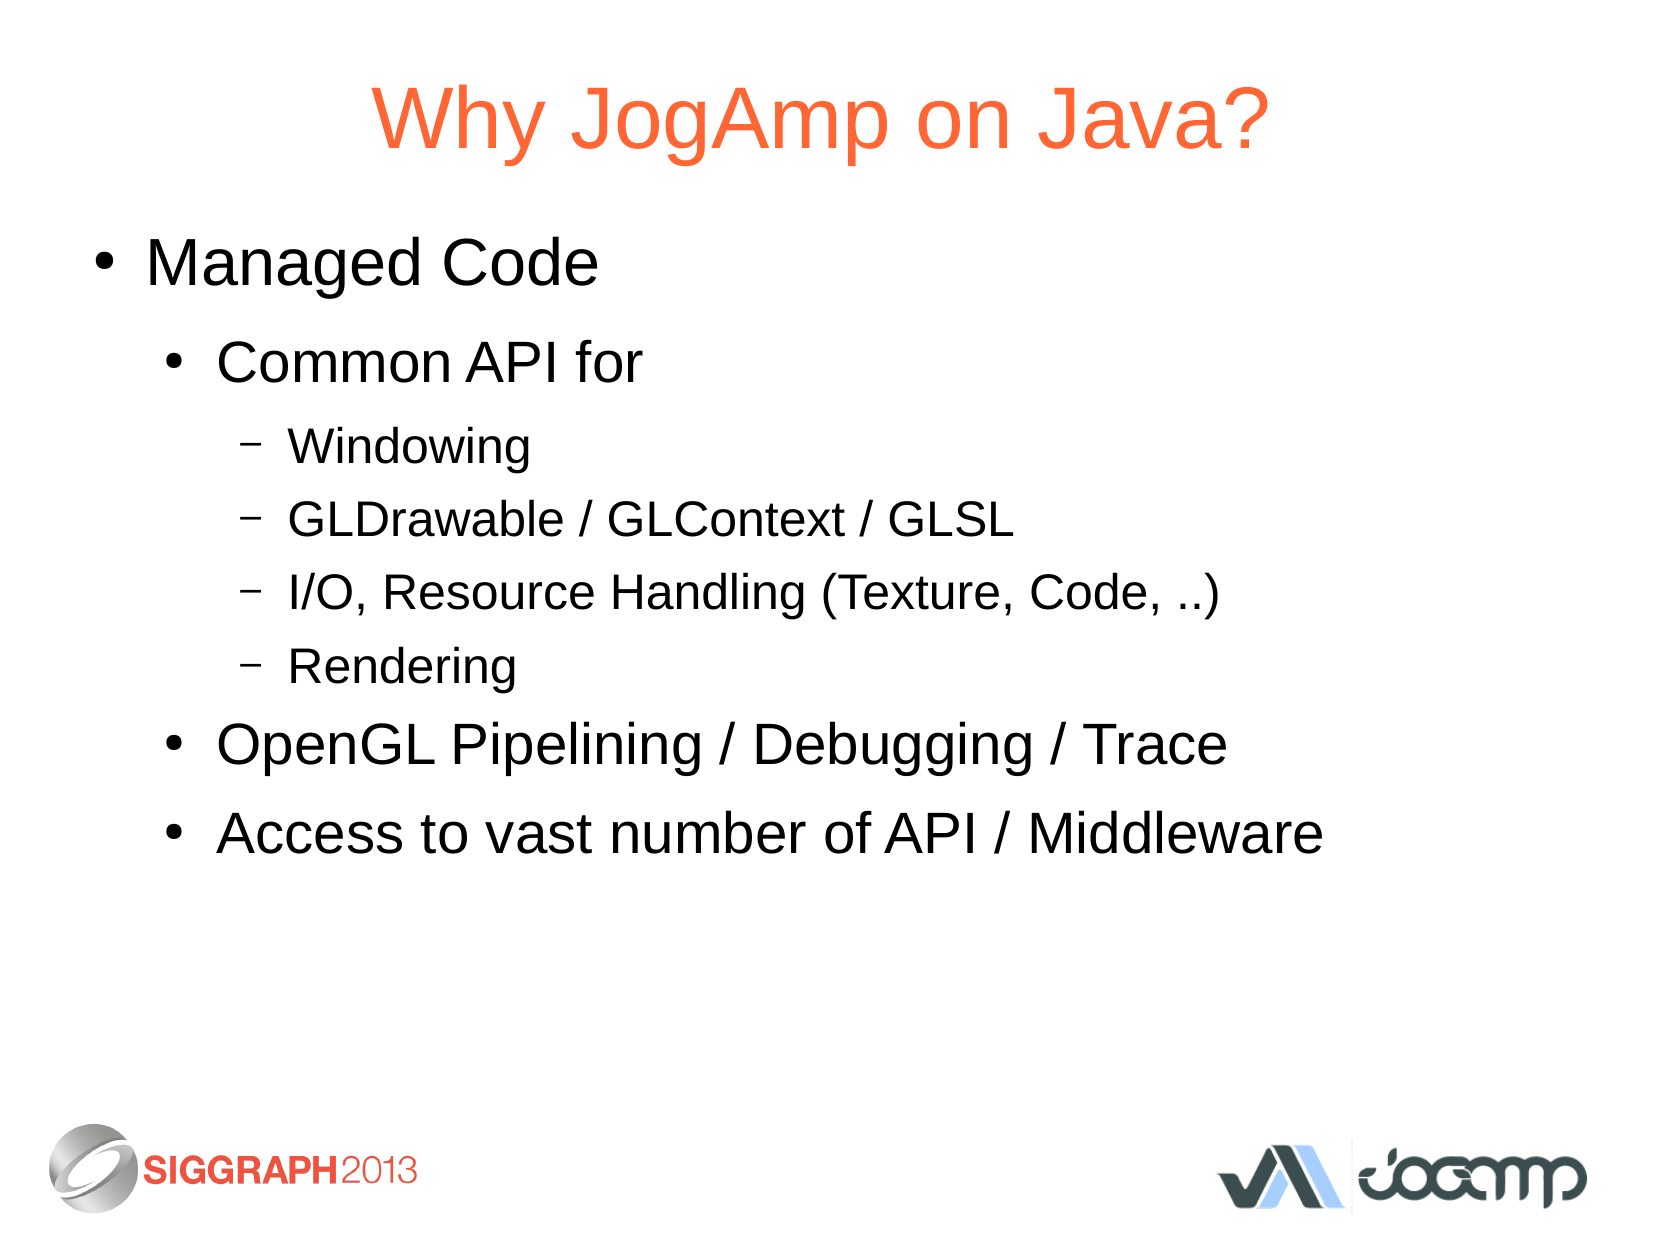

# Why JogAmp on Java?
Managed Code
Common API for
Windowing
GLDrawable / GLContext / GLSL
I/O, Resource Handling (Texture, Code, ..)
Rendering
OpenGL Pipelining / Debugging / Trace
Access to vast number of API / Middleware